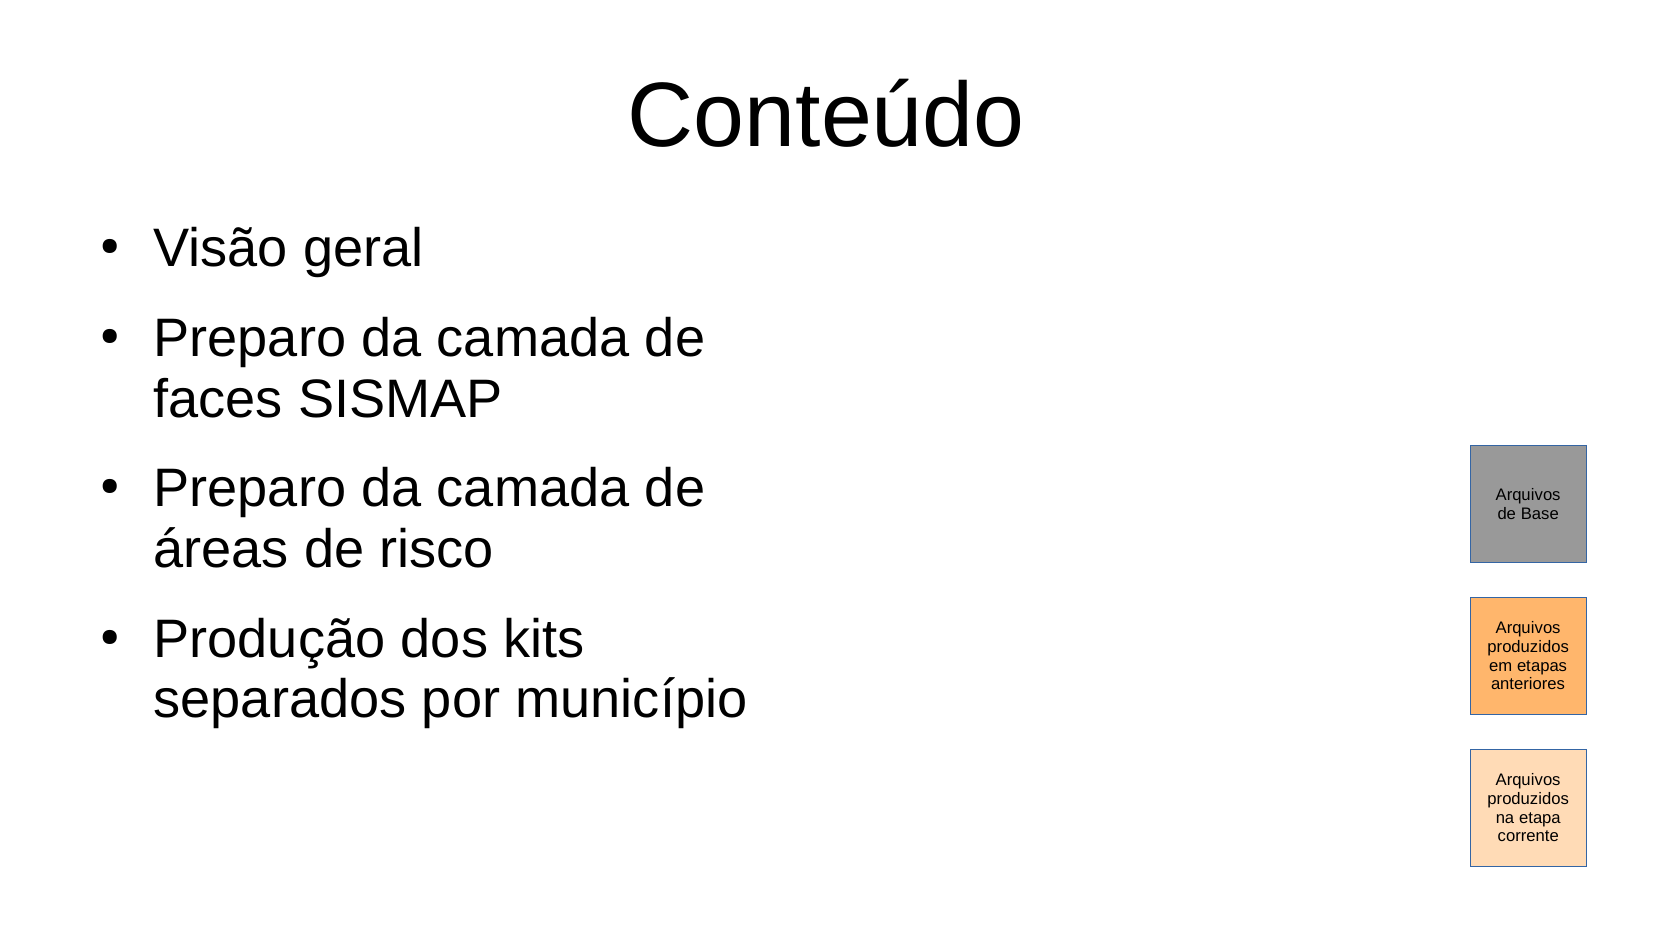

# Conteúdo
Visão geral
Preparo da camada de faces SISMAP
Preparo da camada de áreas de risco
Produção dos kits separados por município
Arquivos de Base
Arquivos produzidos em etapas anteriores
Arquivos produzidos na etapa corrente